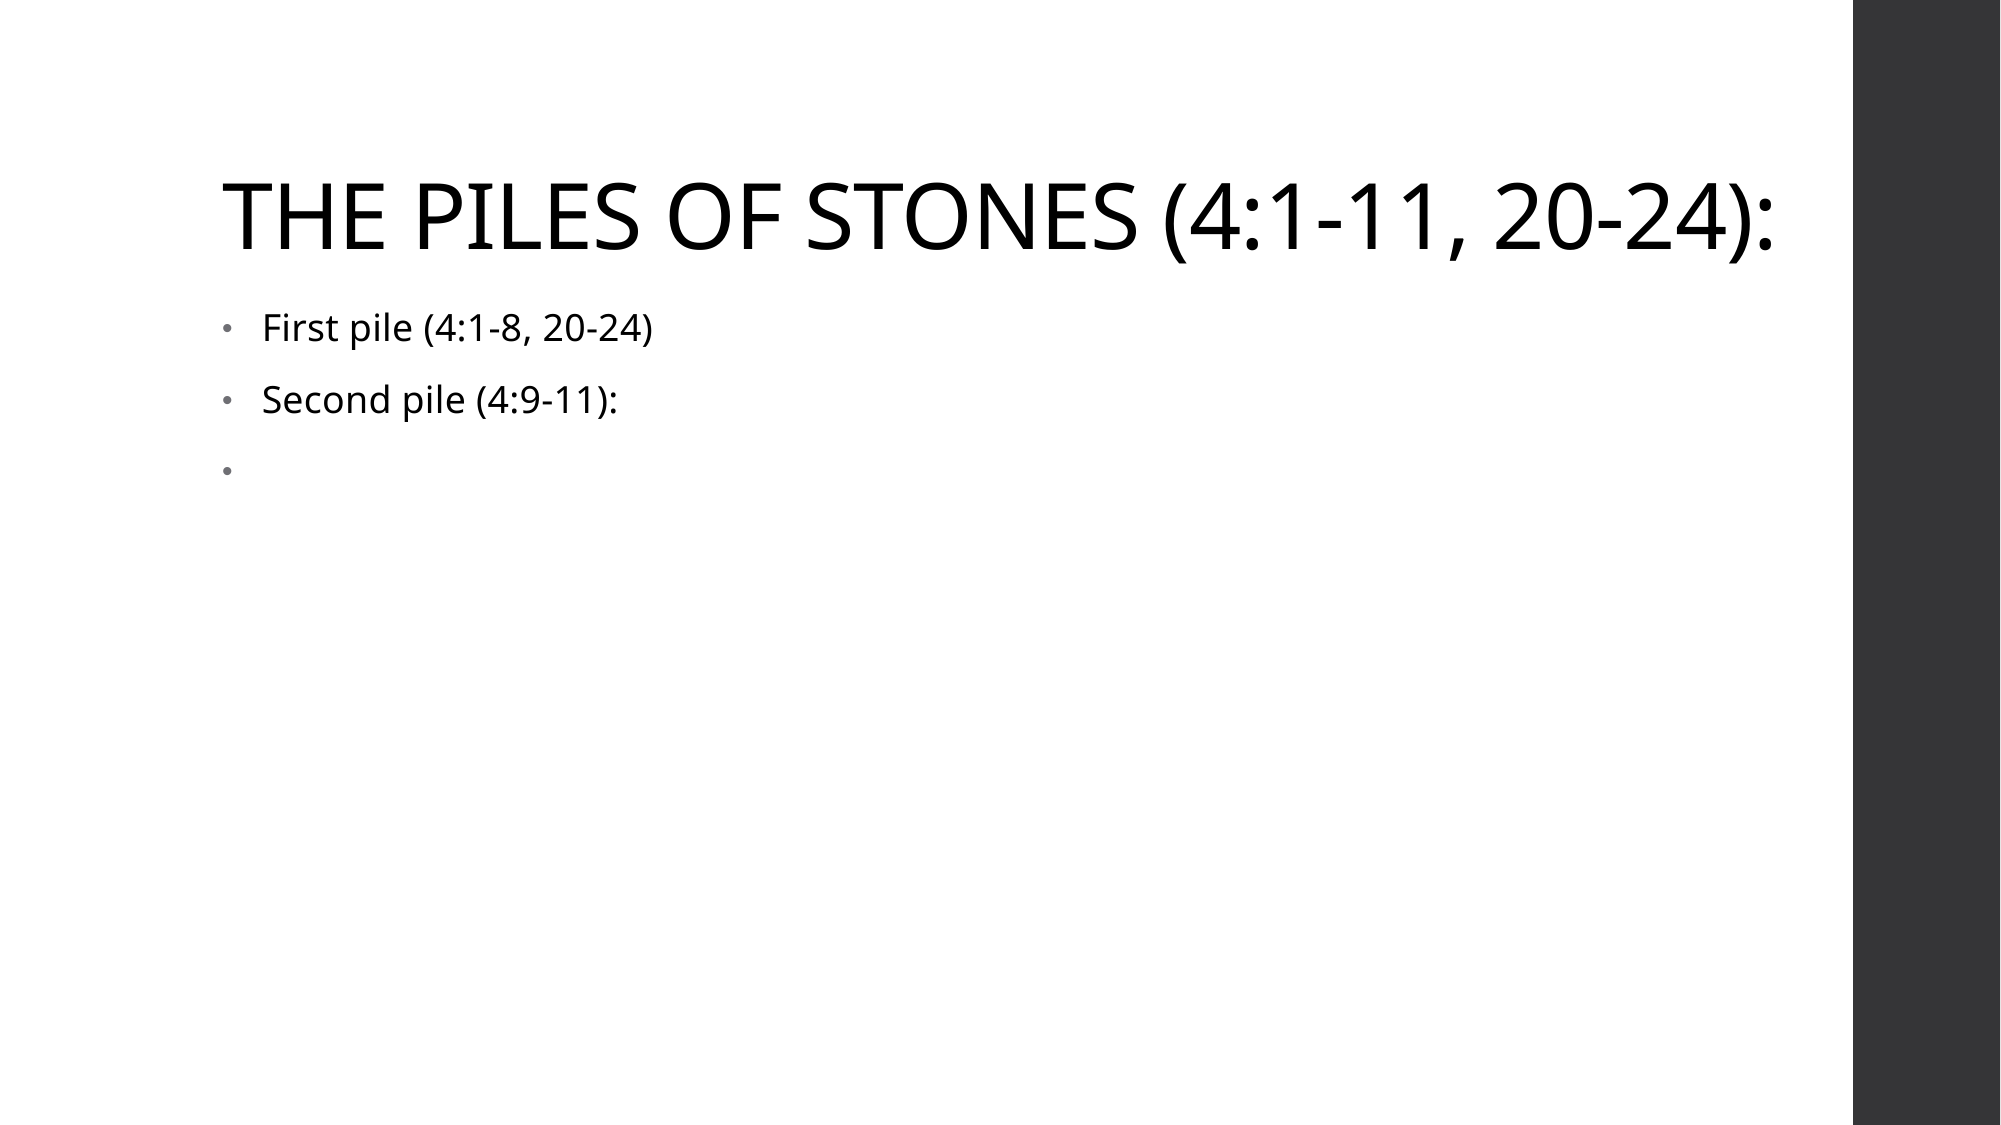

# THE PILES OF STONES (4:1-11, 20-24):
 First pile (4:1-8, 20-24)
 Second pile (4:9-11):